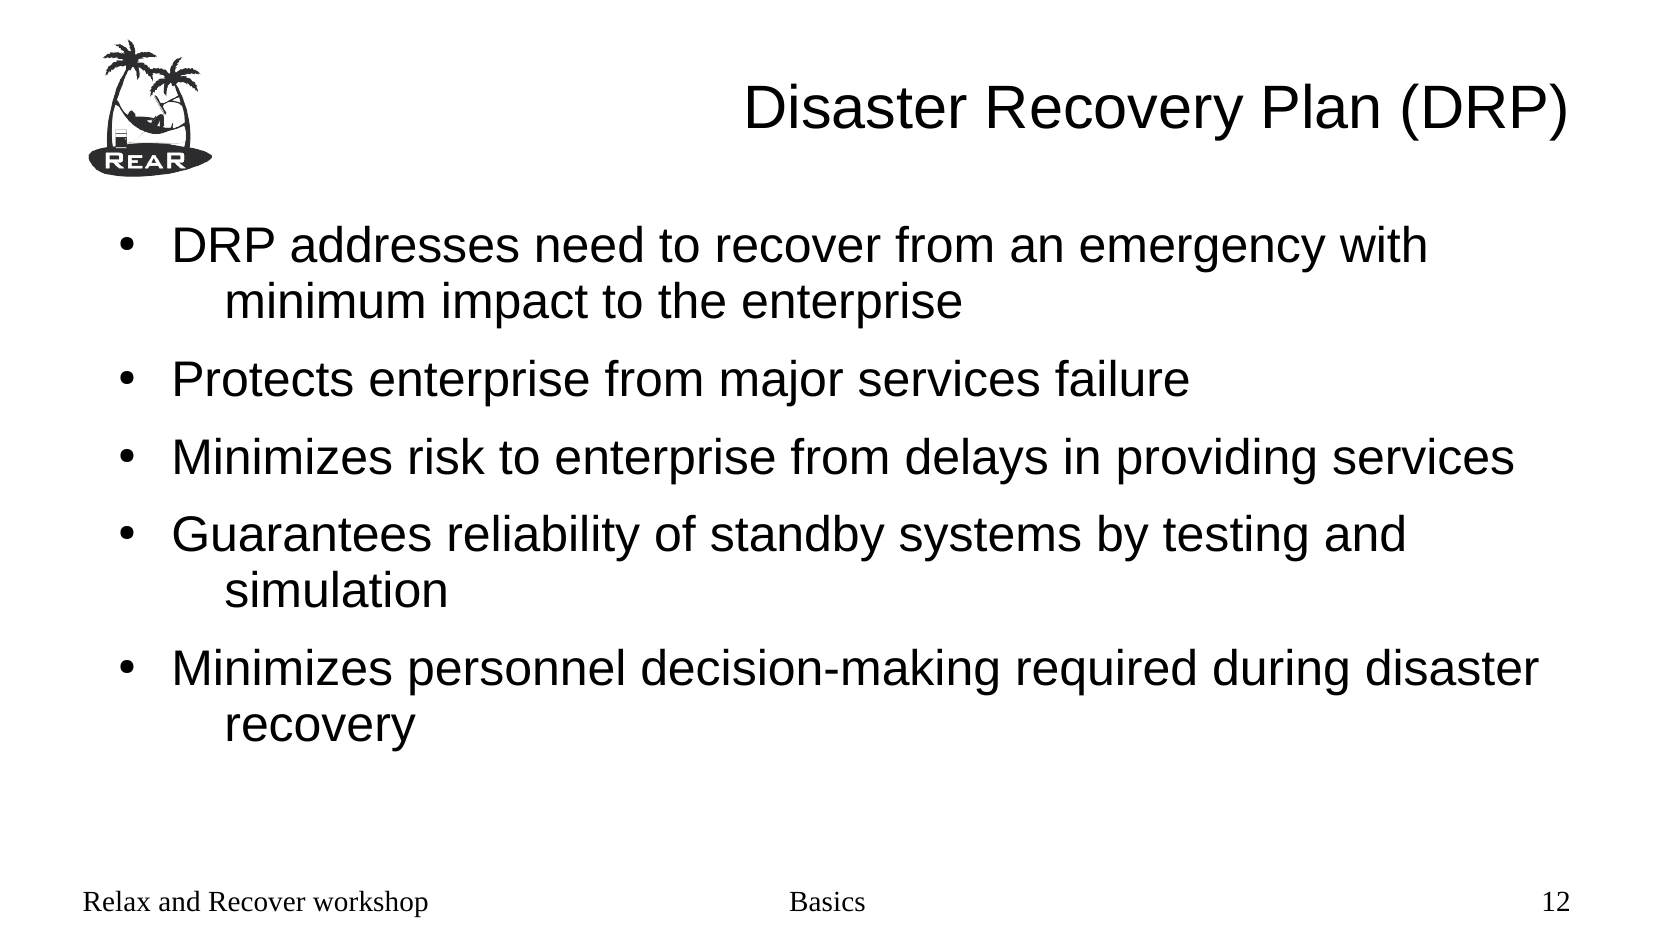

# Disaster Recovery Plan (DRP)
DRP addresses need to recover from an emergency with minimum impact to the enterprise
Protects enterprise from major services failure
Minimizes risk to enterprise from delays in providing services
Guarantees reliability of standby systems by testing and simulation
Minimizes personnel decision-making required during disaster recovery
Relax and Recover workshop
Basics
12